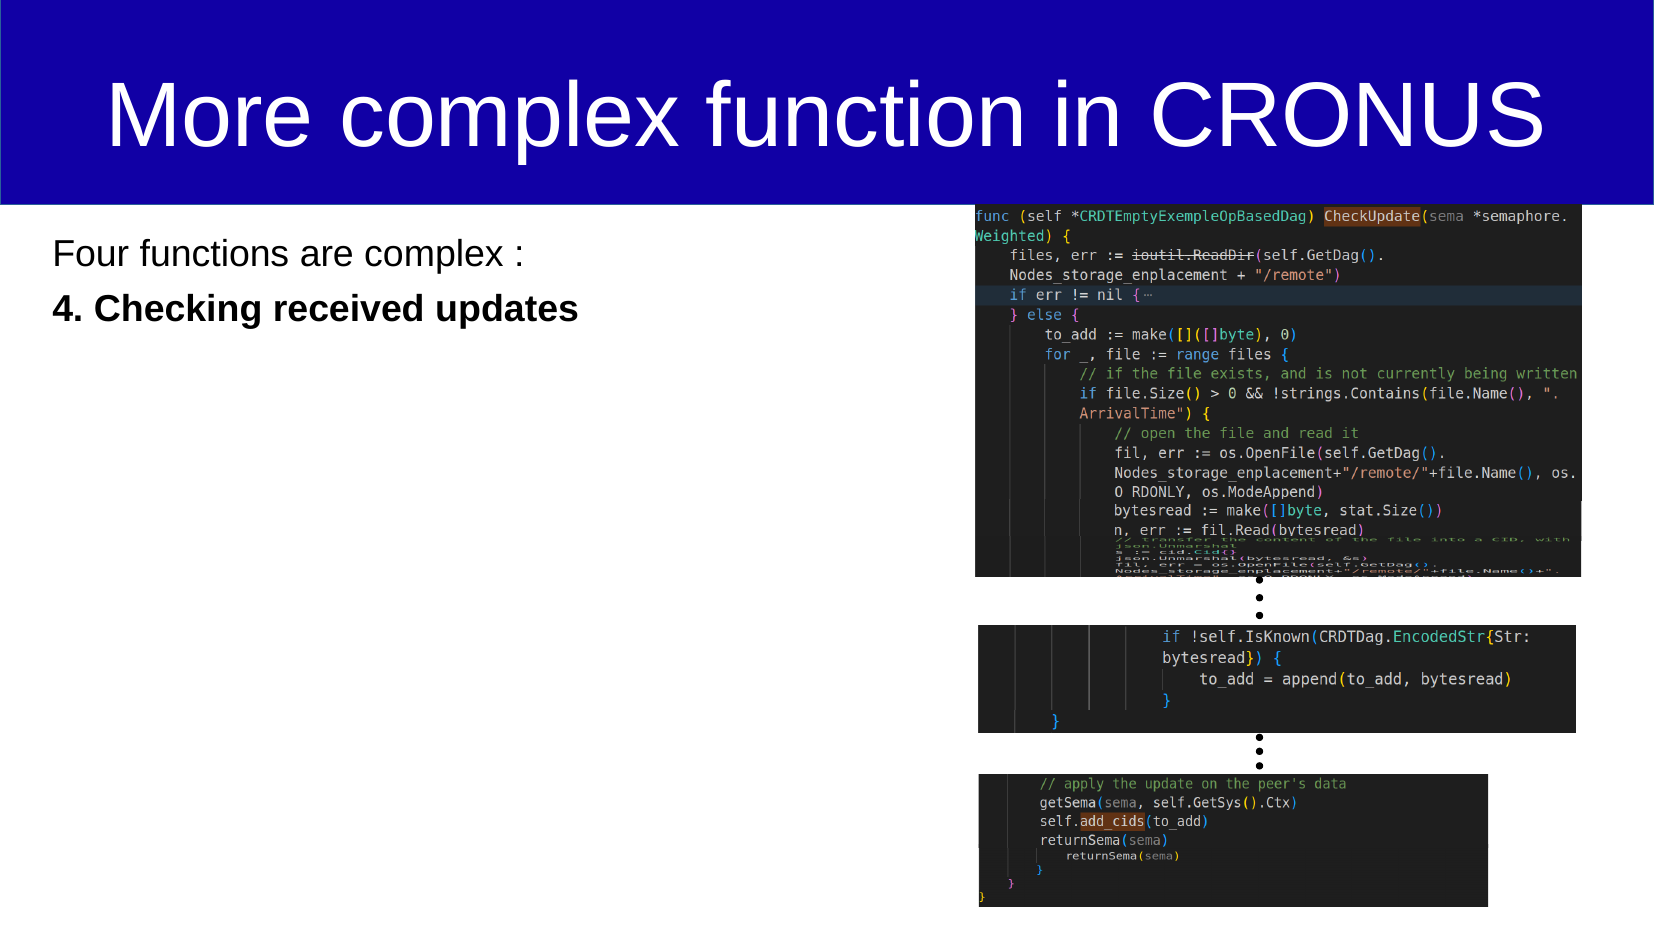

# More complex function in CRONUS
Four functions are complex :
4. Checking received updates